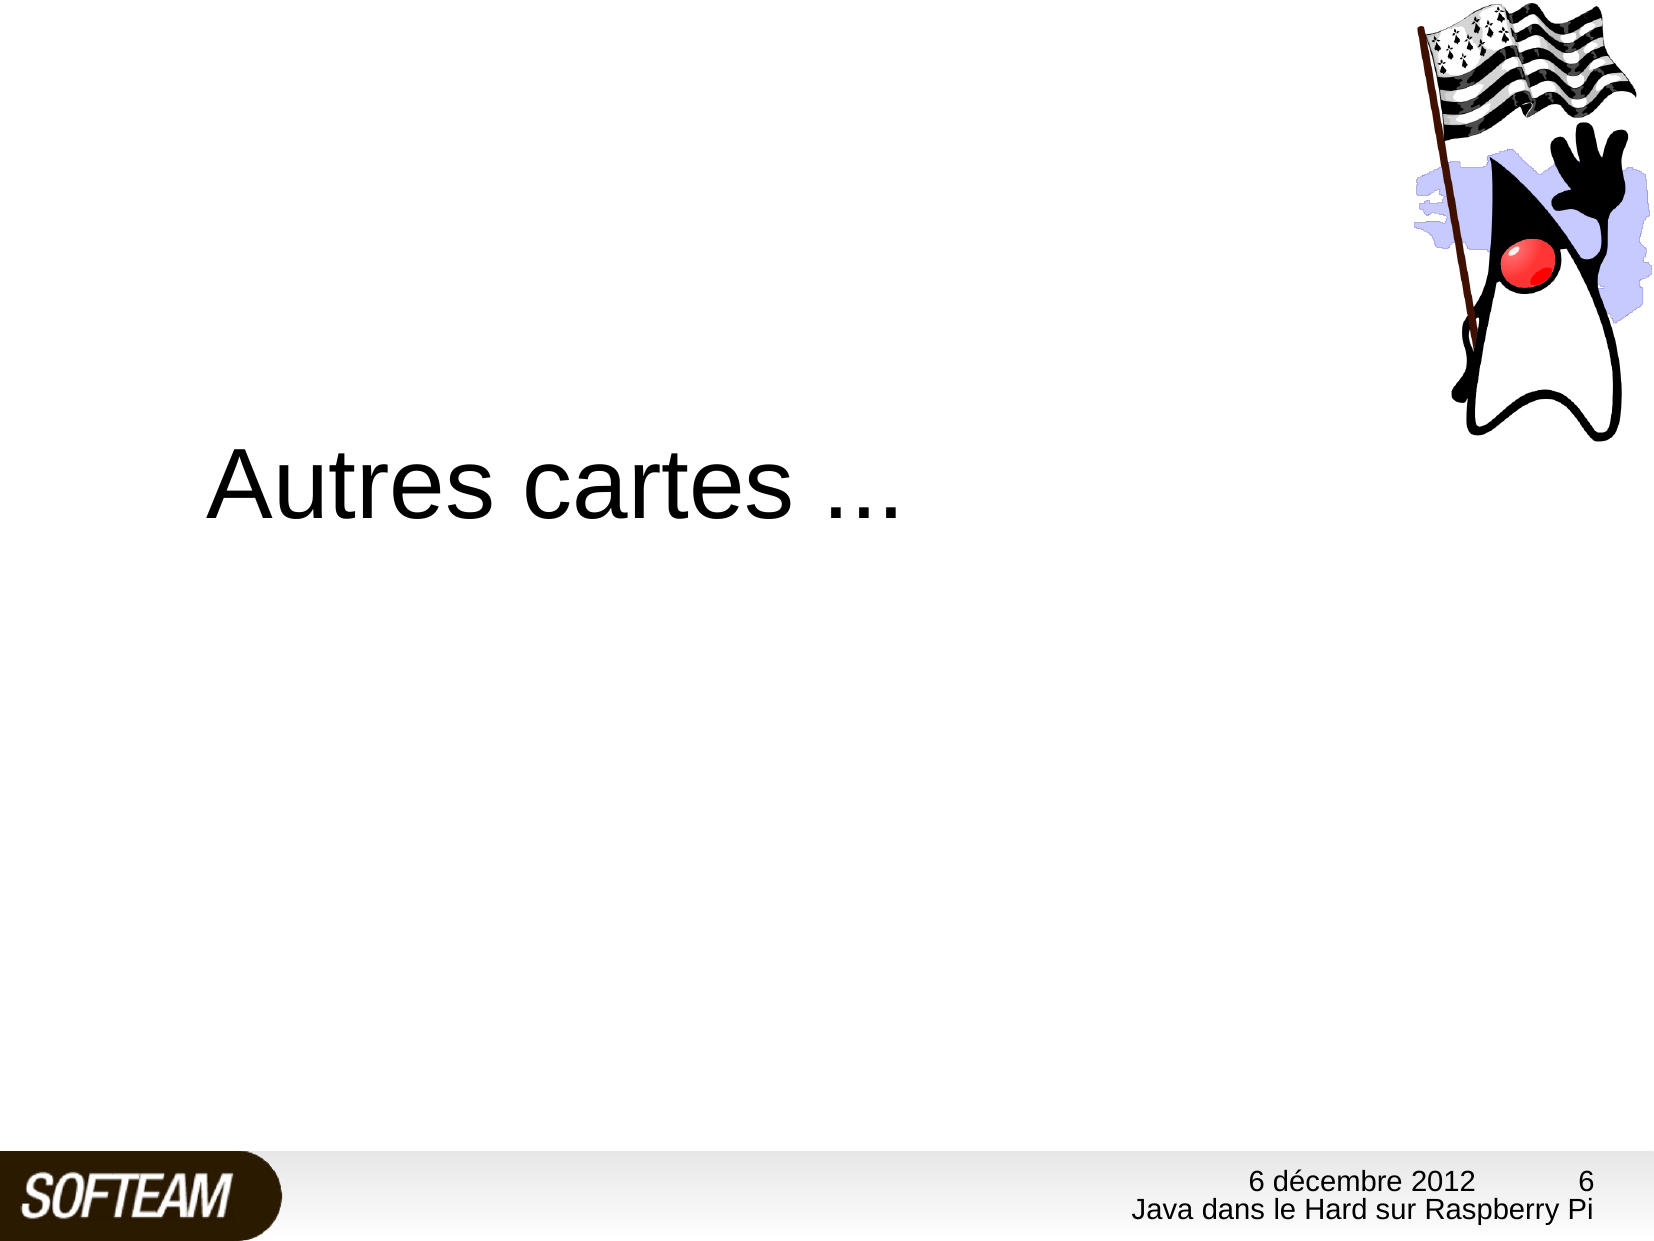

# Autres cartes ...
14 septembre 2012
6
Beaglebone - JugSummerCamp 2012